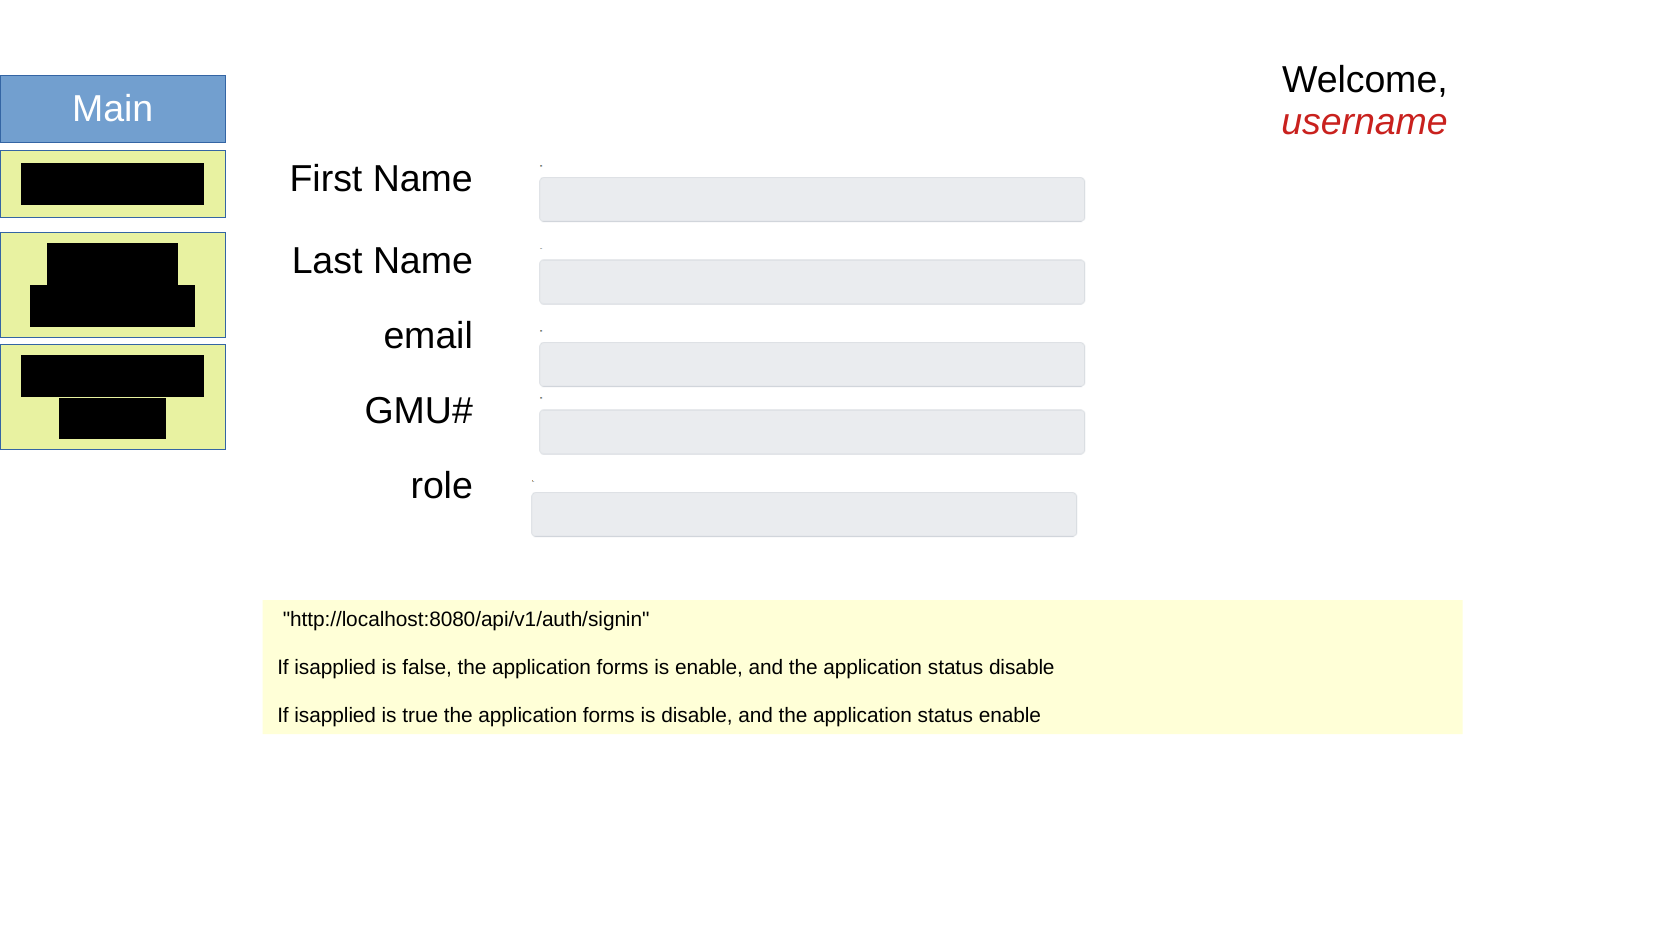

Welcome, username
Main
Application
First Name
Change Password
Last Name
email
Application Status
GMU#
role
 "http://localhost:8080/api/v1/auth/signin"
If isapplied is false, the application forms is enable, and the application status disable
If isapplied is true the application forms is disable, and the application status enable